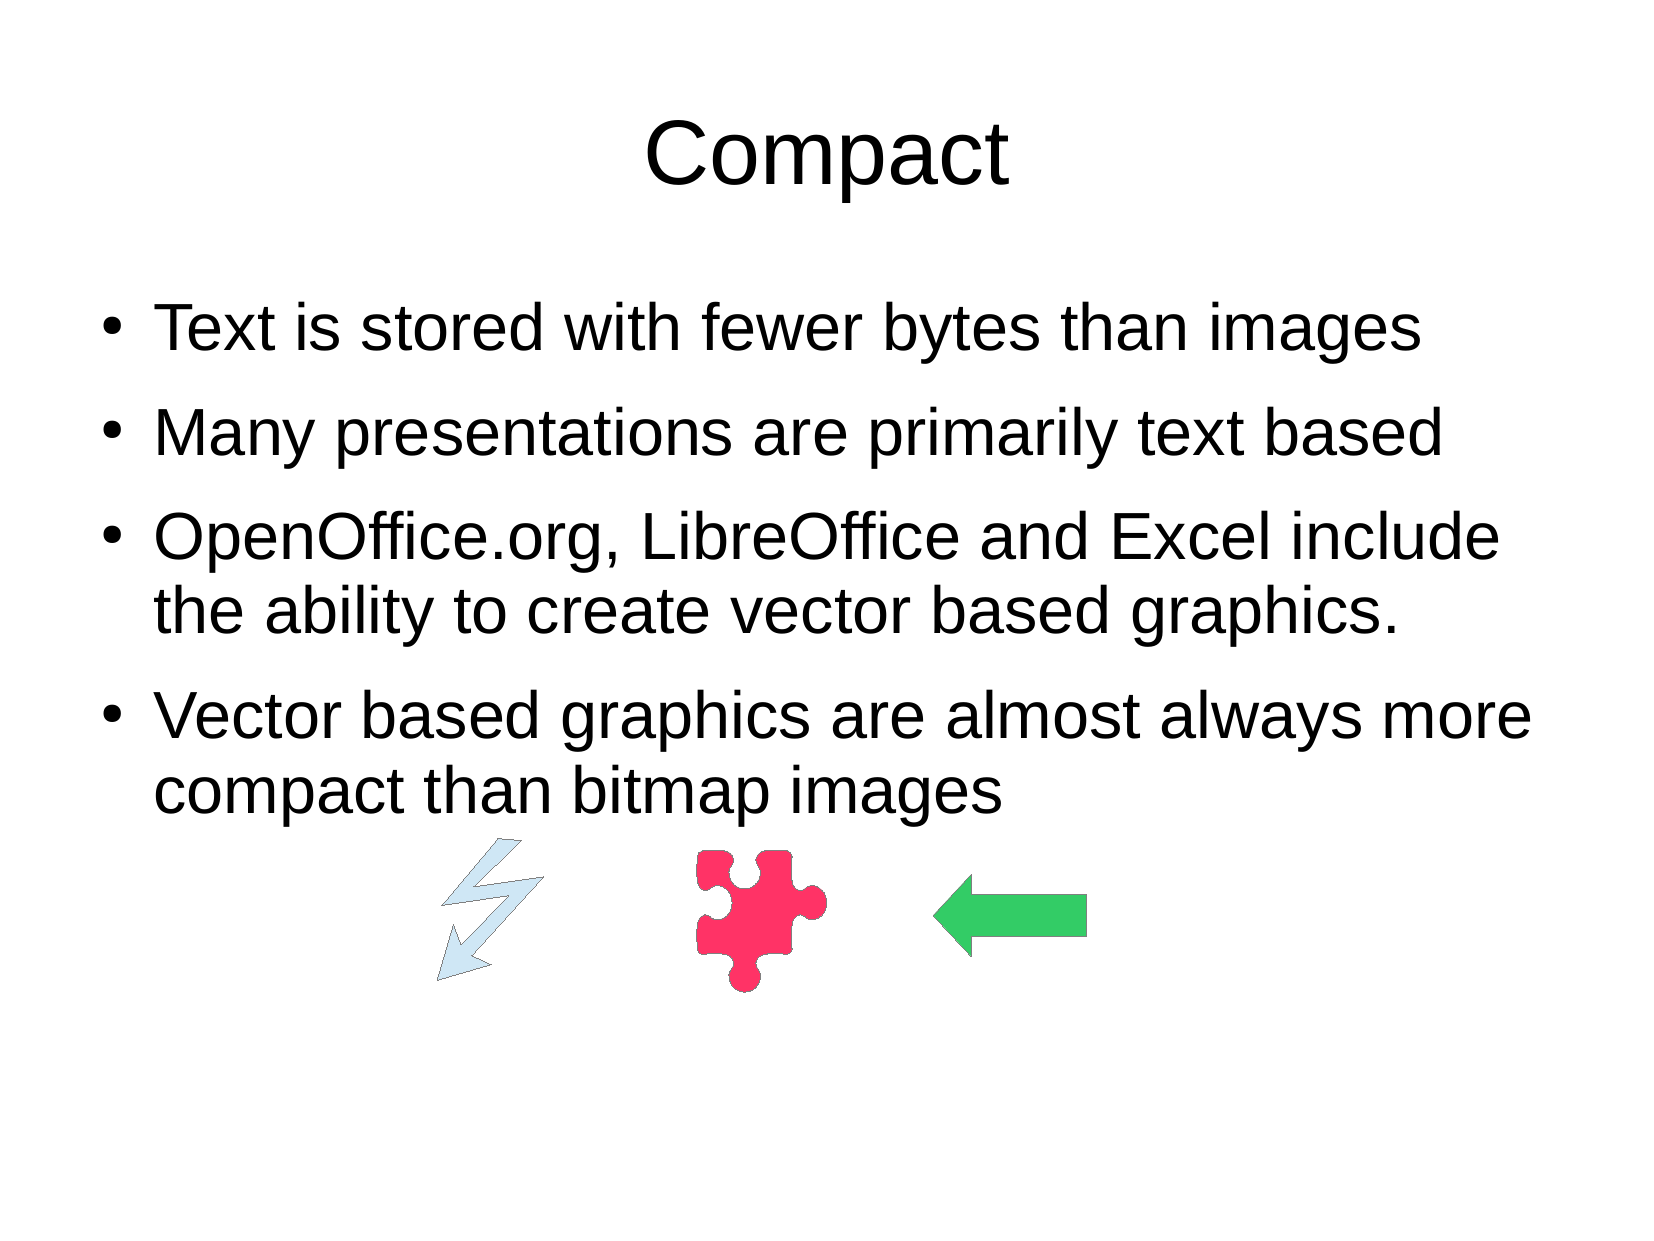

# Compact
Text is stored with fewer bytes than images
Many presentations are primarily text based
OpenOffice.org, LibreOffice and Excel include the ability to create vector based graphics.
Vector based graphics are almost always more compact than bitmap images